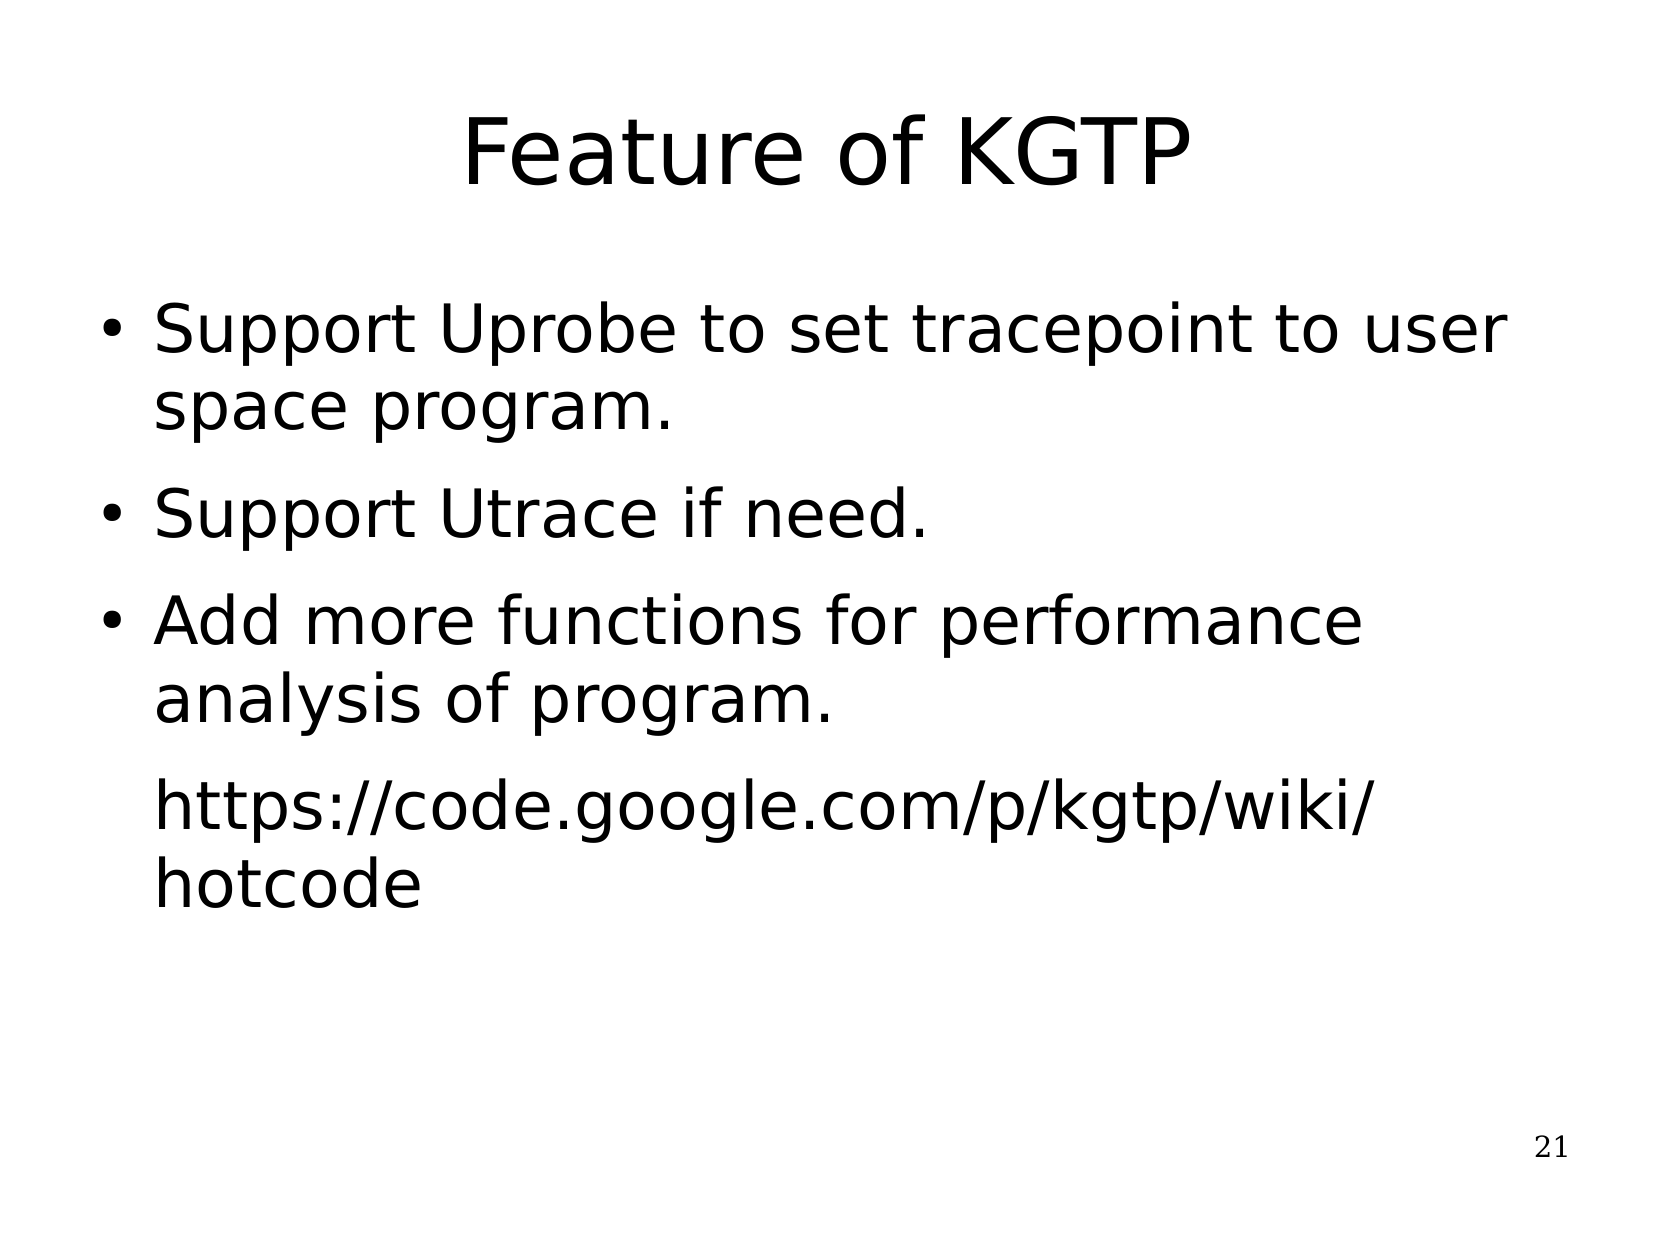

# Feature of KGTP
Support Uprobe to set tracepoint to user space program.
Support Utrace if need.
Add more functions for performance analysis of program.
https://code.google.com/p/kgtp/wiki/hotcode
21